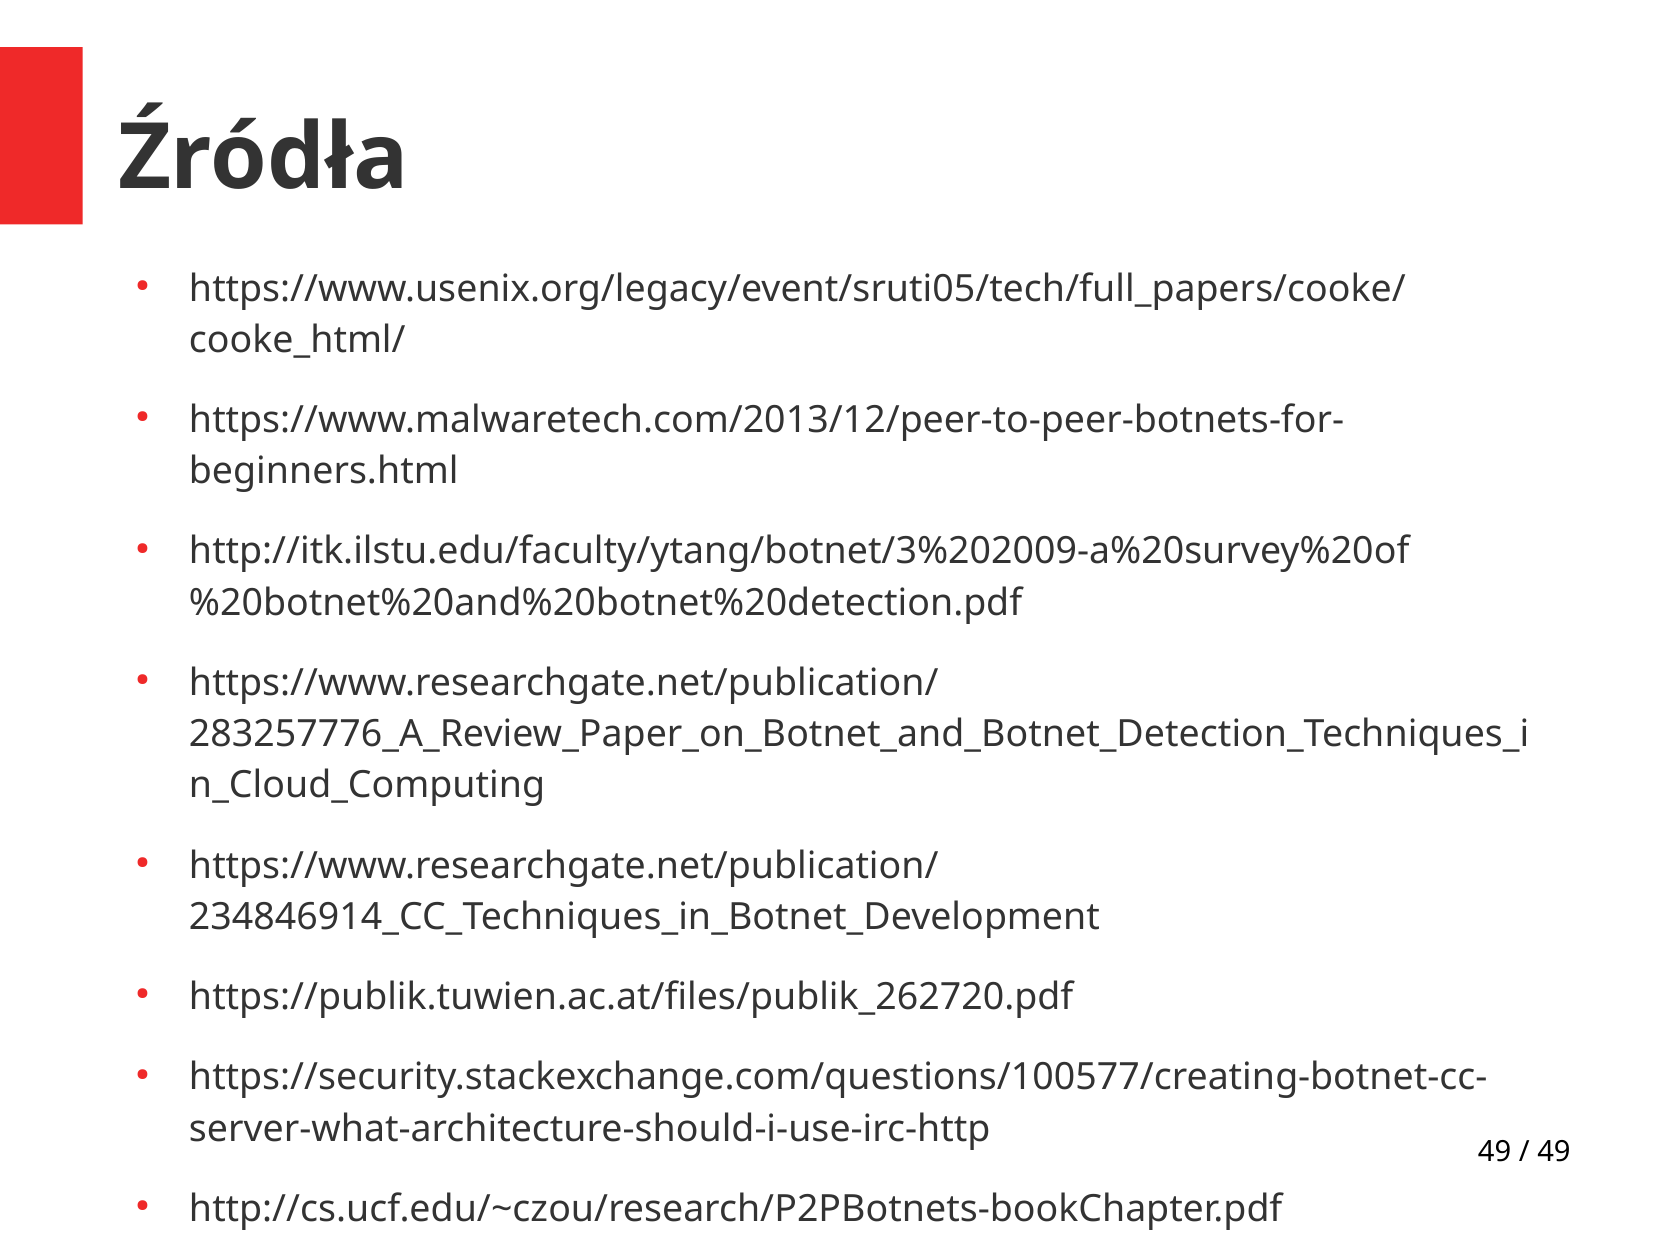

# Źródła
https://www.usenix.org/legacy/event/sruti05/tech/full_papers/cooke/cooke_html/
https://www.malwaretech.com/2013/12/peer-to-peer-botnets-for-beginners.html
http://itk.ilstu.edu/faculty/ytang/botnet/3%202009-a%20survey%20of%20botnet%20and%20botnet%20detection.pdf
https://www.researchgate.net/publication/283257776_A_Review_Paper_on_Botnet_and_Botnet_Detection_Techniques_in_Cloud_Computing
https://www.researchgate.net/publication/234846914_CC_Techniques_in_Botnet_Development
https://publik.tuwien.ac.at/files/publik_262720.pdf
https://security.stackexchange.com/questions/100577/creating-botnet-cc-server-what-architecture-should-i-use-irc-http
http://cs.ucf.edu/~czou/research/P2PBotnets-bookChapter.pdf
49